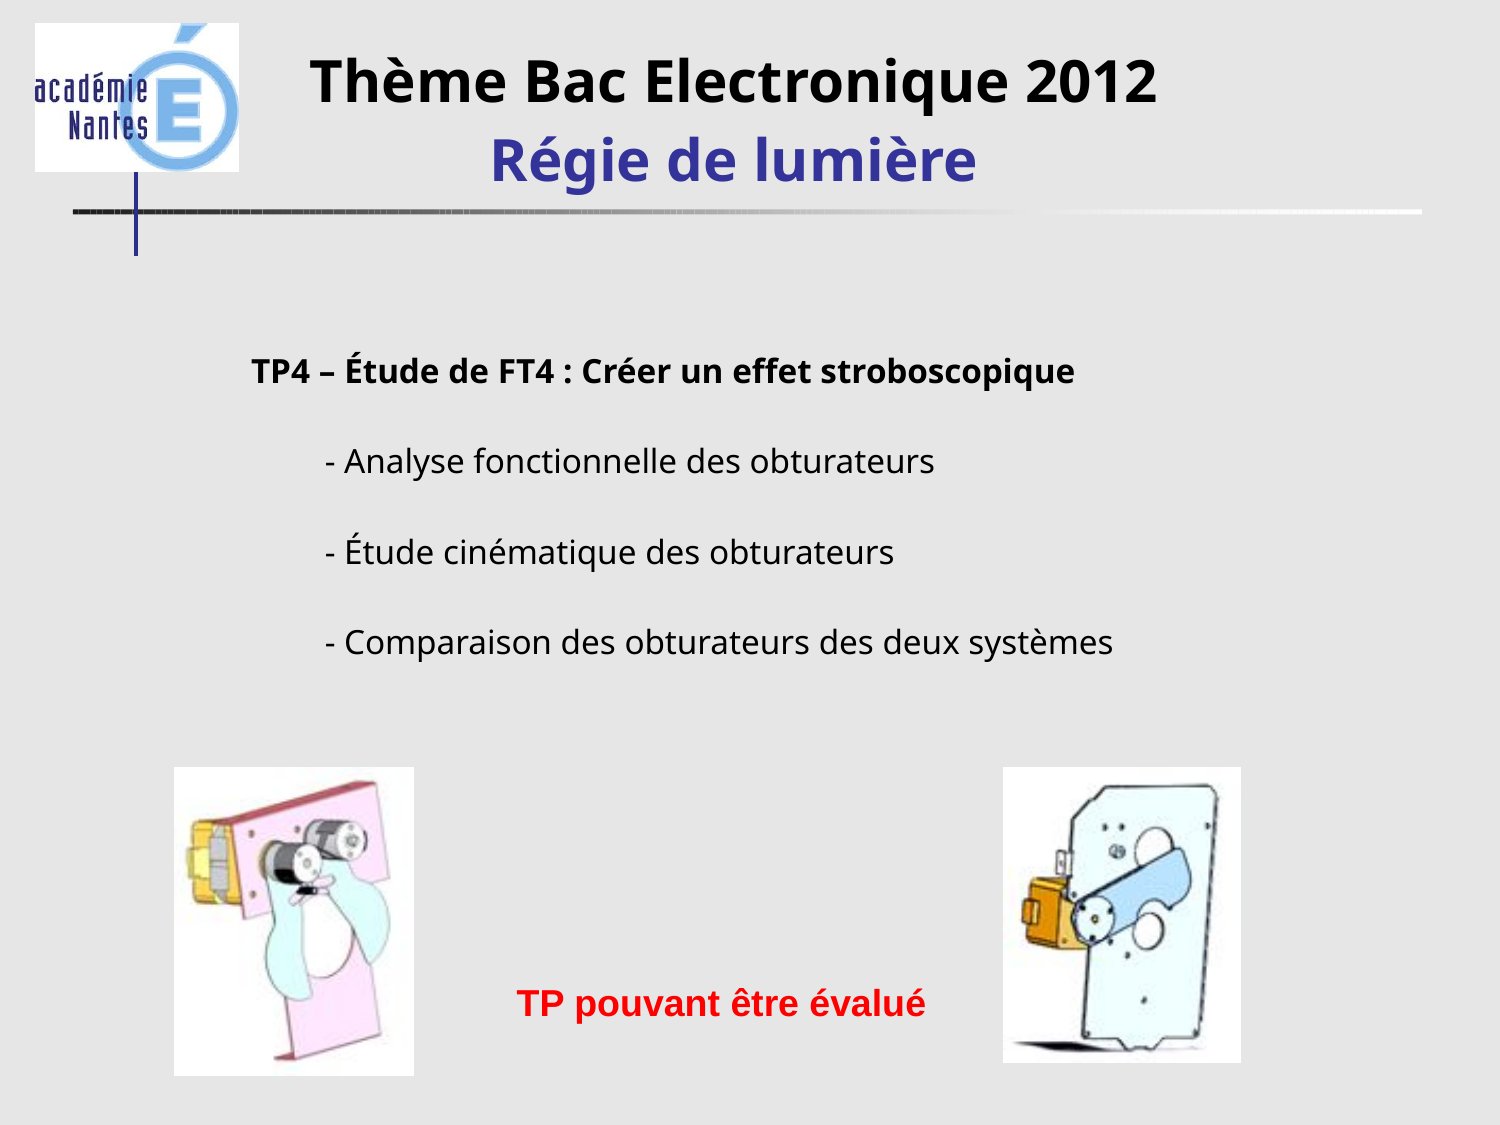

Thème Bac Electronique 2012
Régie de lumière
TP4 – Étude de FT4 : Créer un effet stroboscopique
	- Analyse fonctionnelle des obturateurs
	- Étude cinématique des obturateurs
	- Comparaison des obturateurs des deux systèmes
TP pouvant être évalué